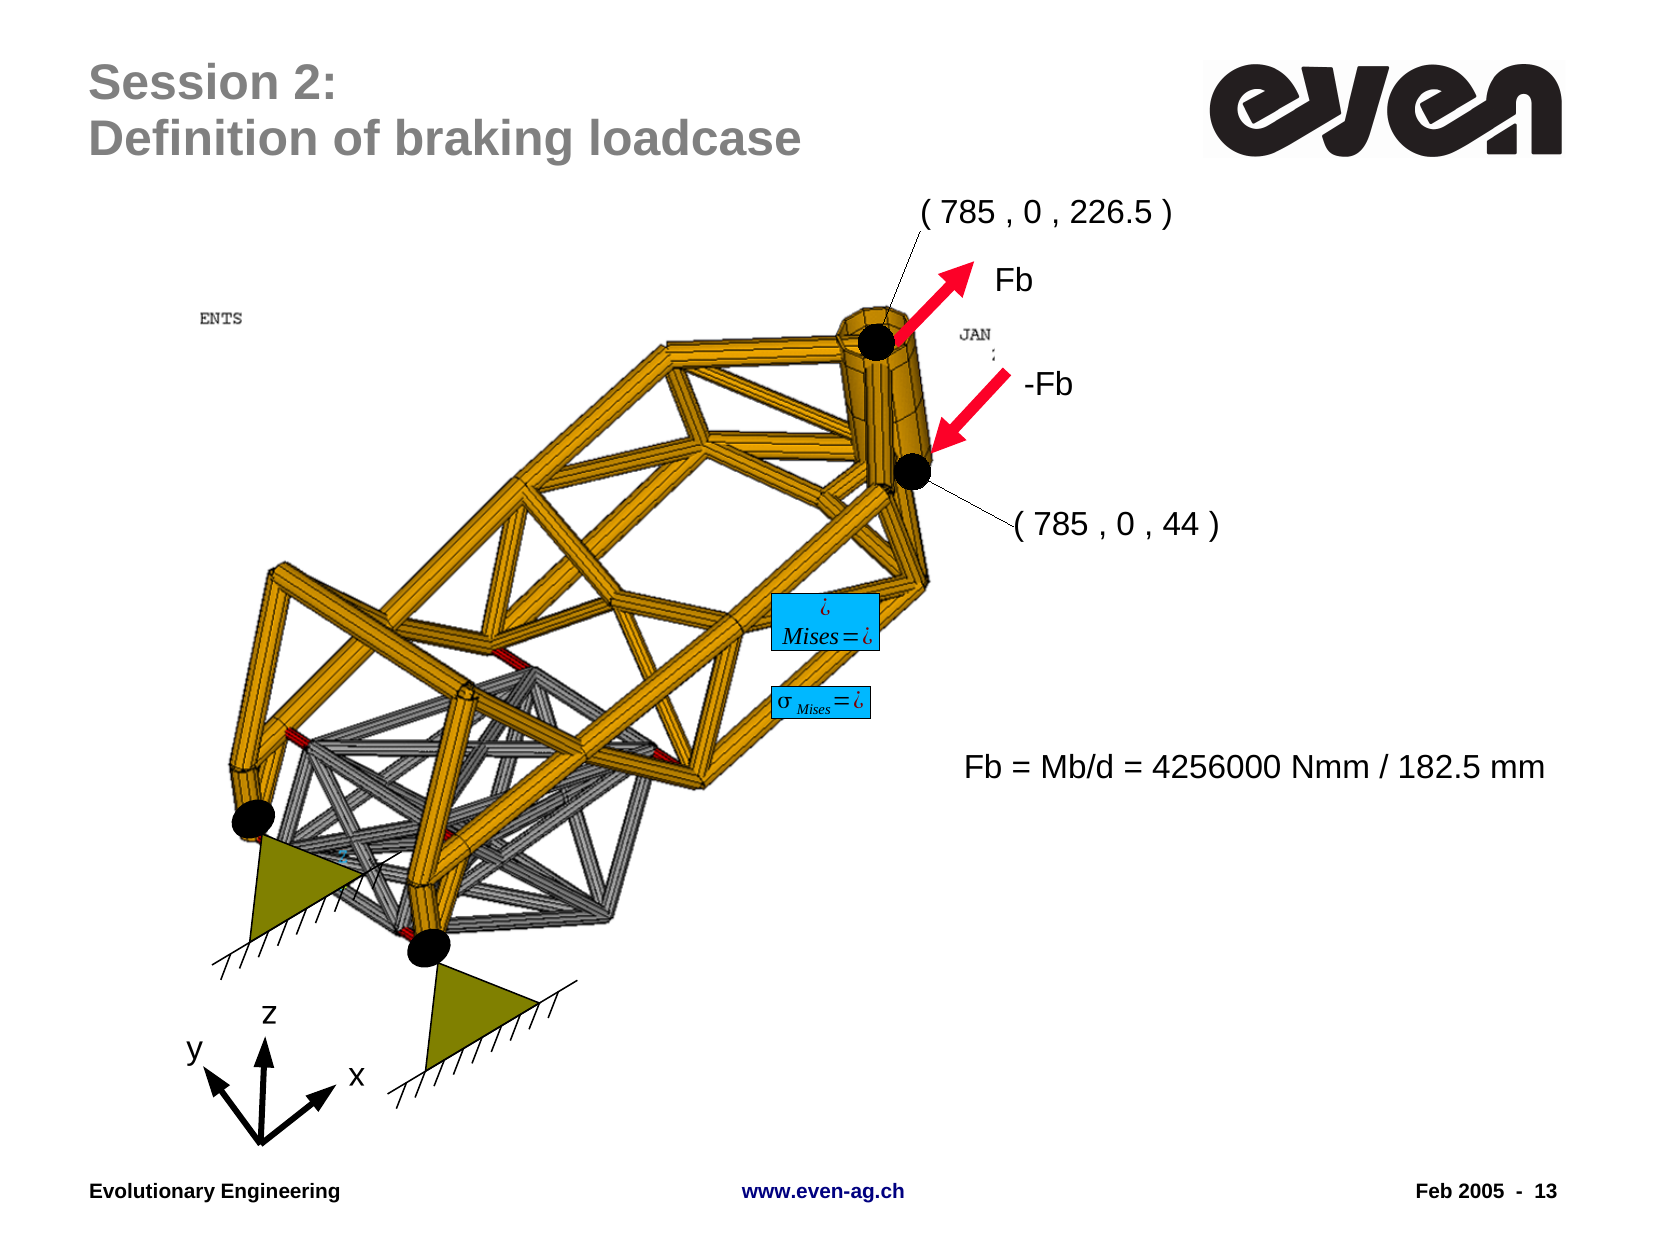

# Session 2: Definition of braking loadcase
( 785 , 0 , 226.5 )
Fb
-Fb
( 785 , 0 , 44 )
Fb = Mb/d = 4256000 Nmm / 182.5 mm
z
y
x